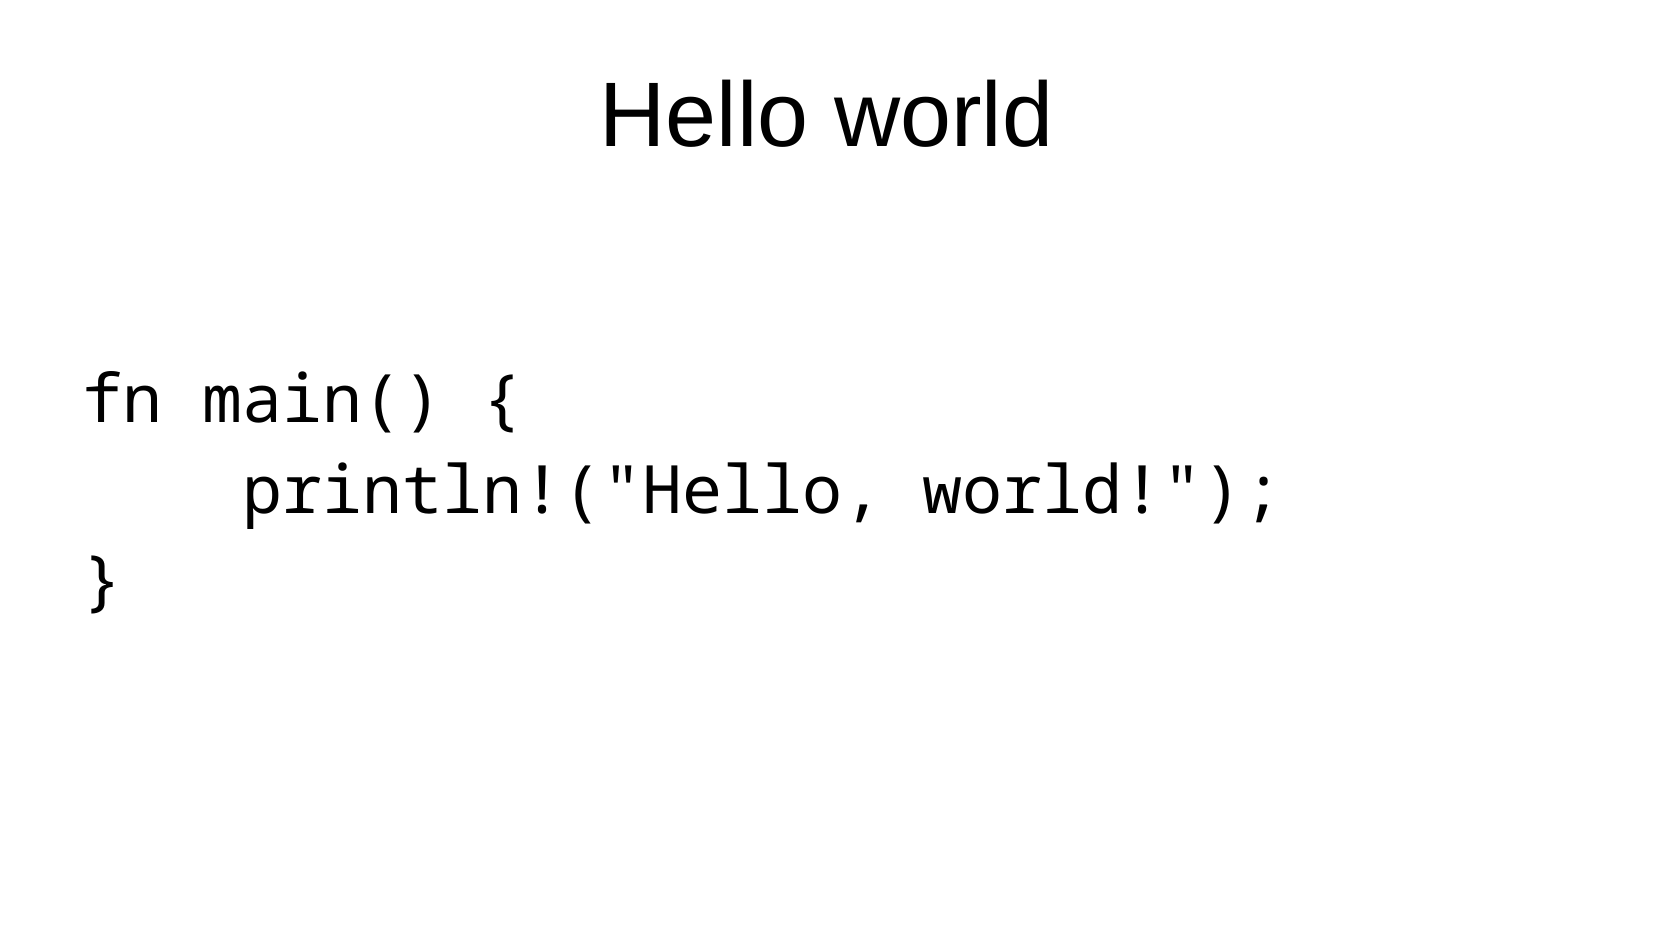

# Hello world
fn main() {
 println!("Hello, world!");
}